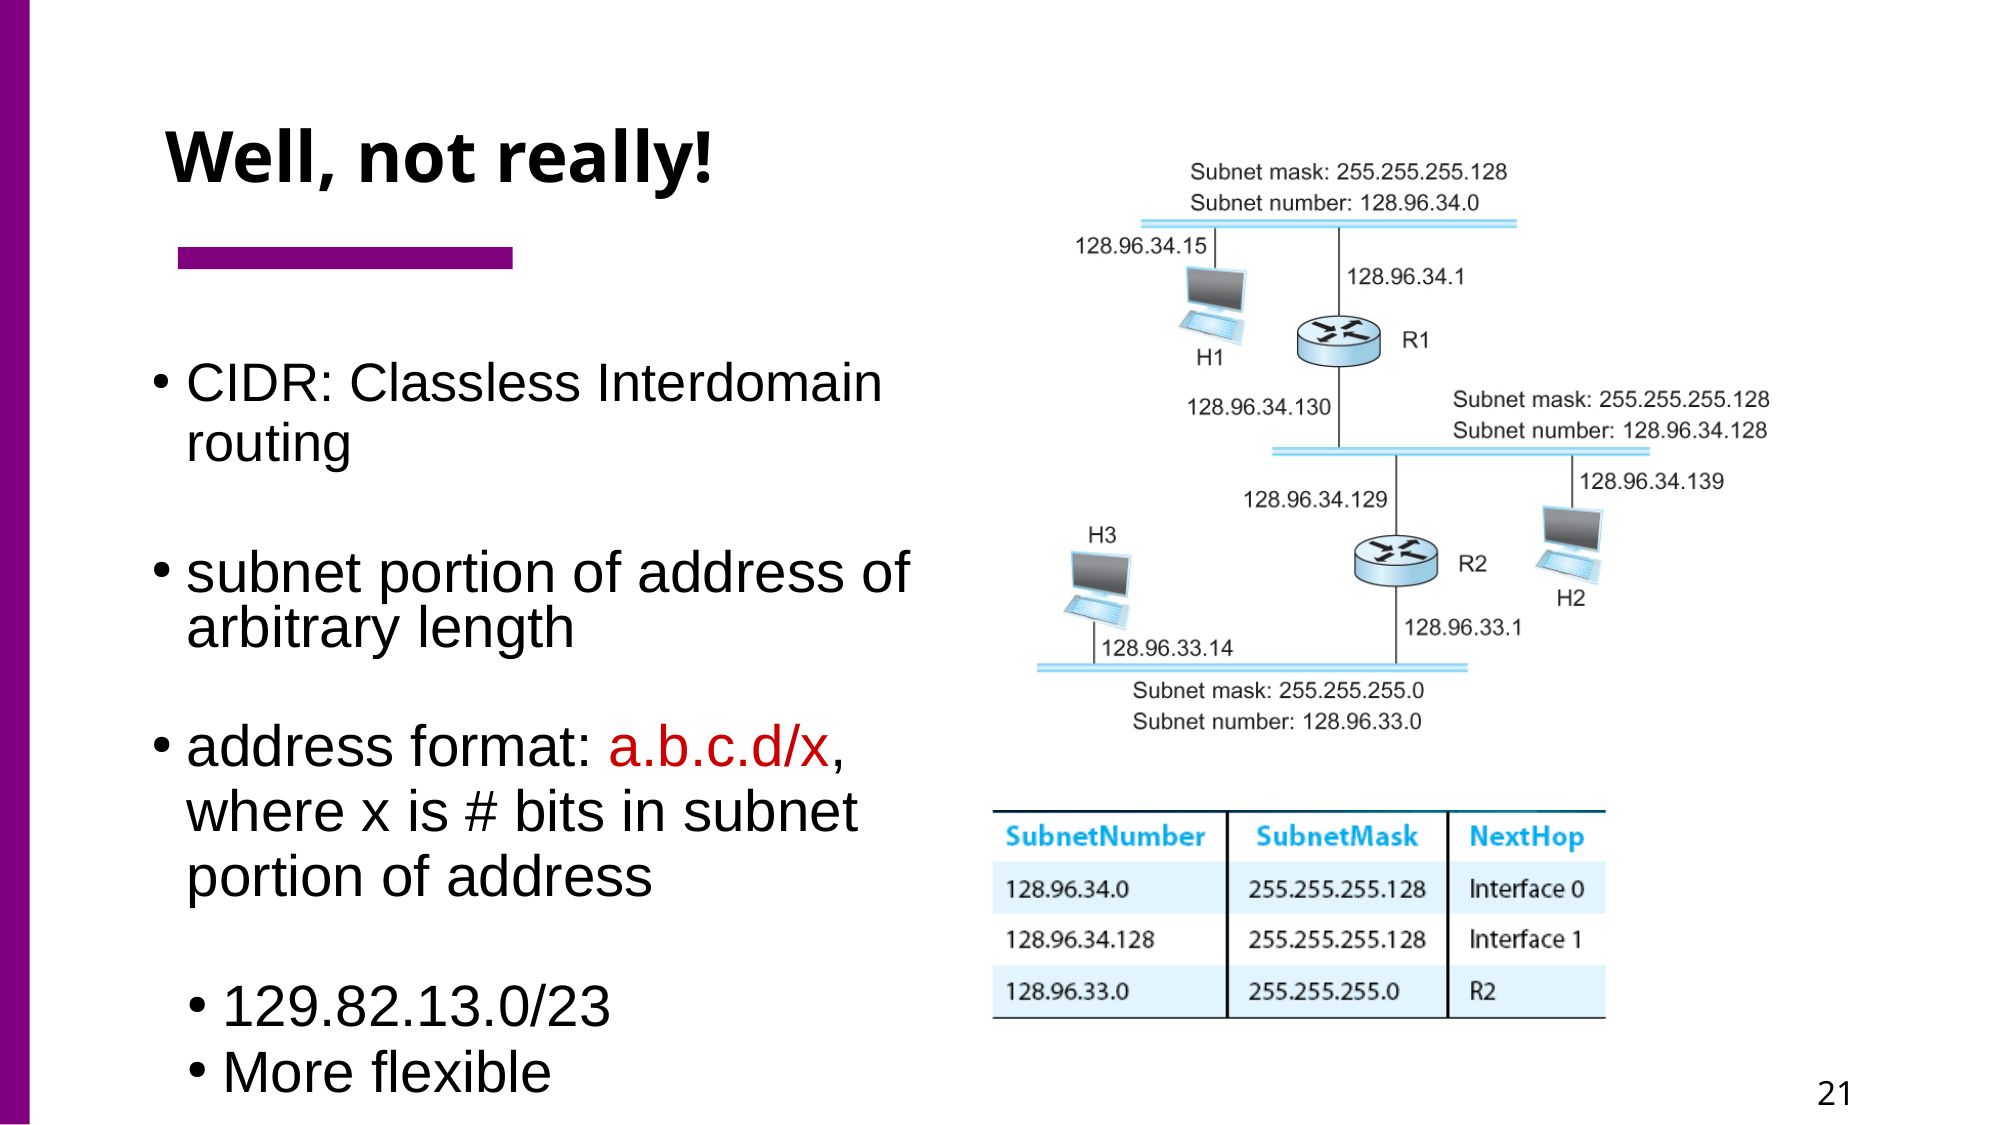

Well, not really!
CIDR: Classless Interdomain routing
subnet portion of address of arbitrary length
address format: a.b.c.d/x, where x is # bits in subnet portion of address
129.82.13.0/23
More flexible